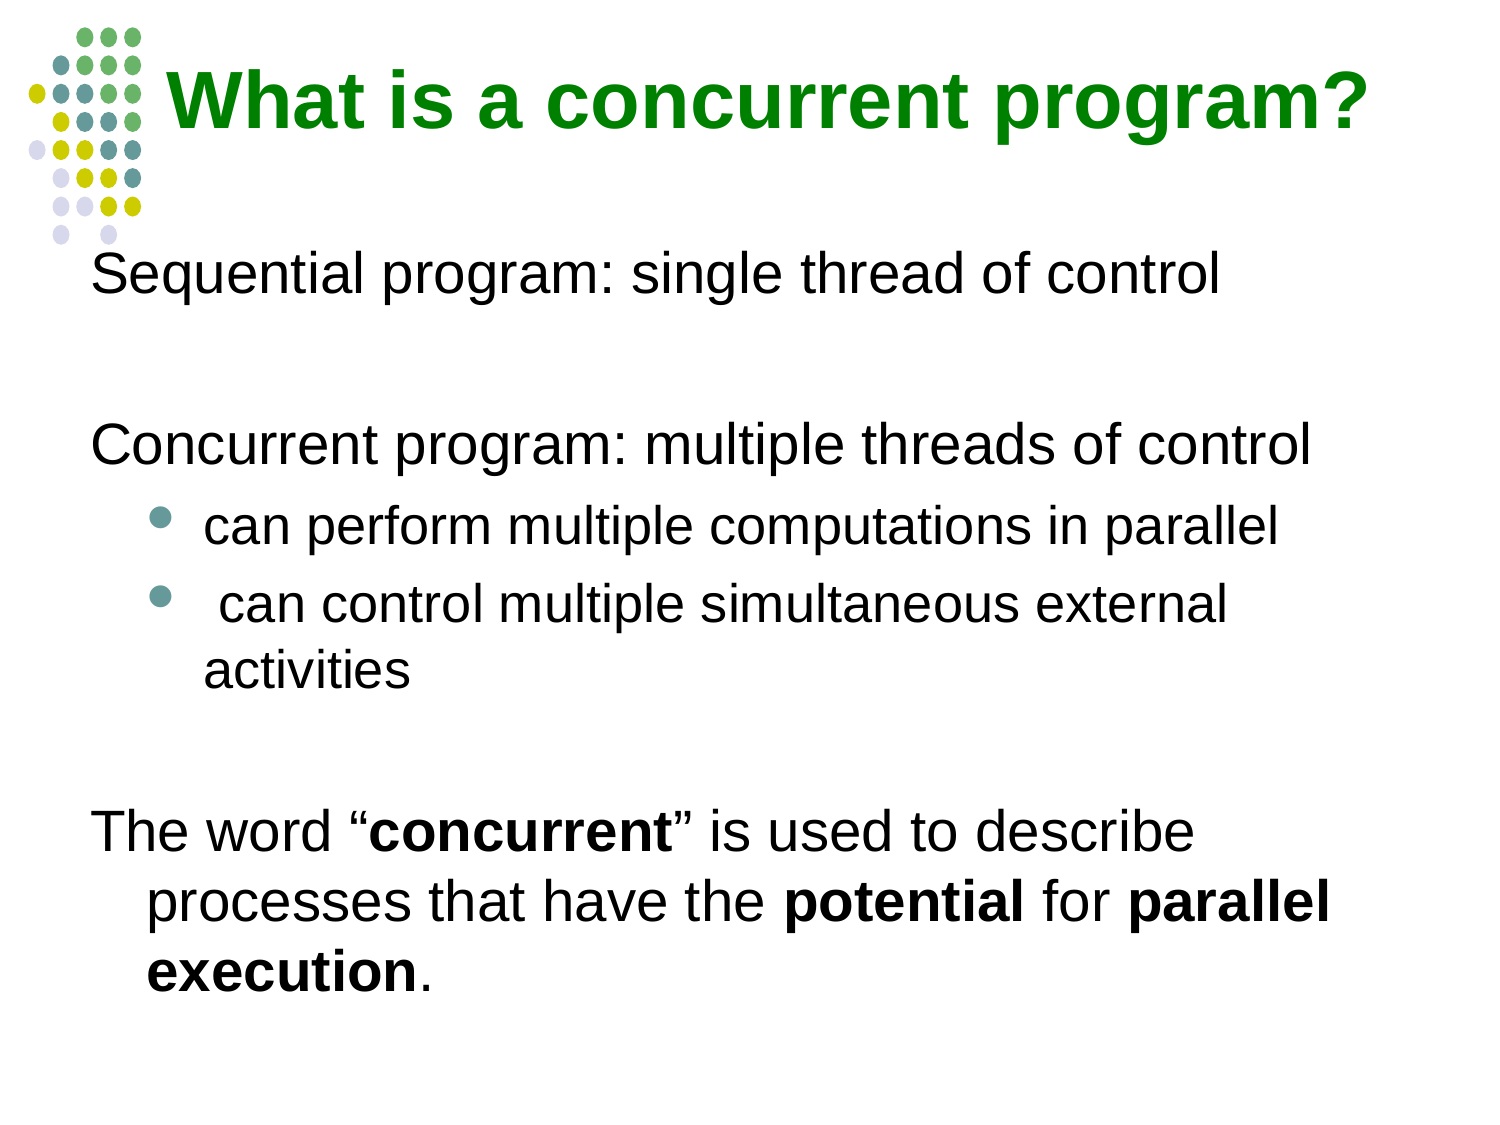

# What is a concurrent program?
Sequential program: single thread of control
Concurrent program: multiple threads of control
can perform multiple computations in parallel
 can control multiple simultaneous external activities
The word “concurrent” is used to describe processes that have the potential for parallel execution.